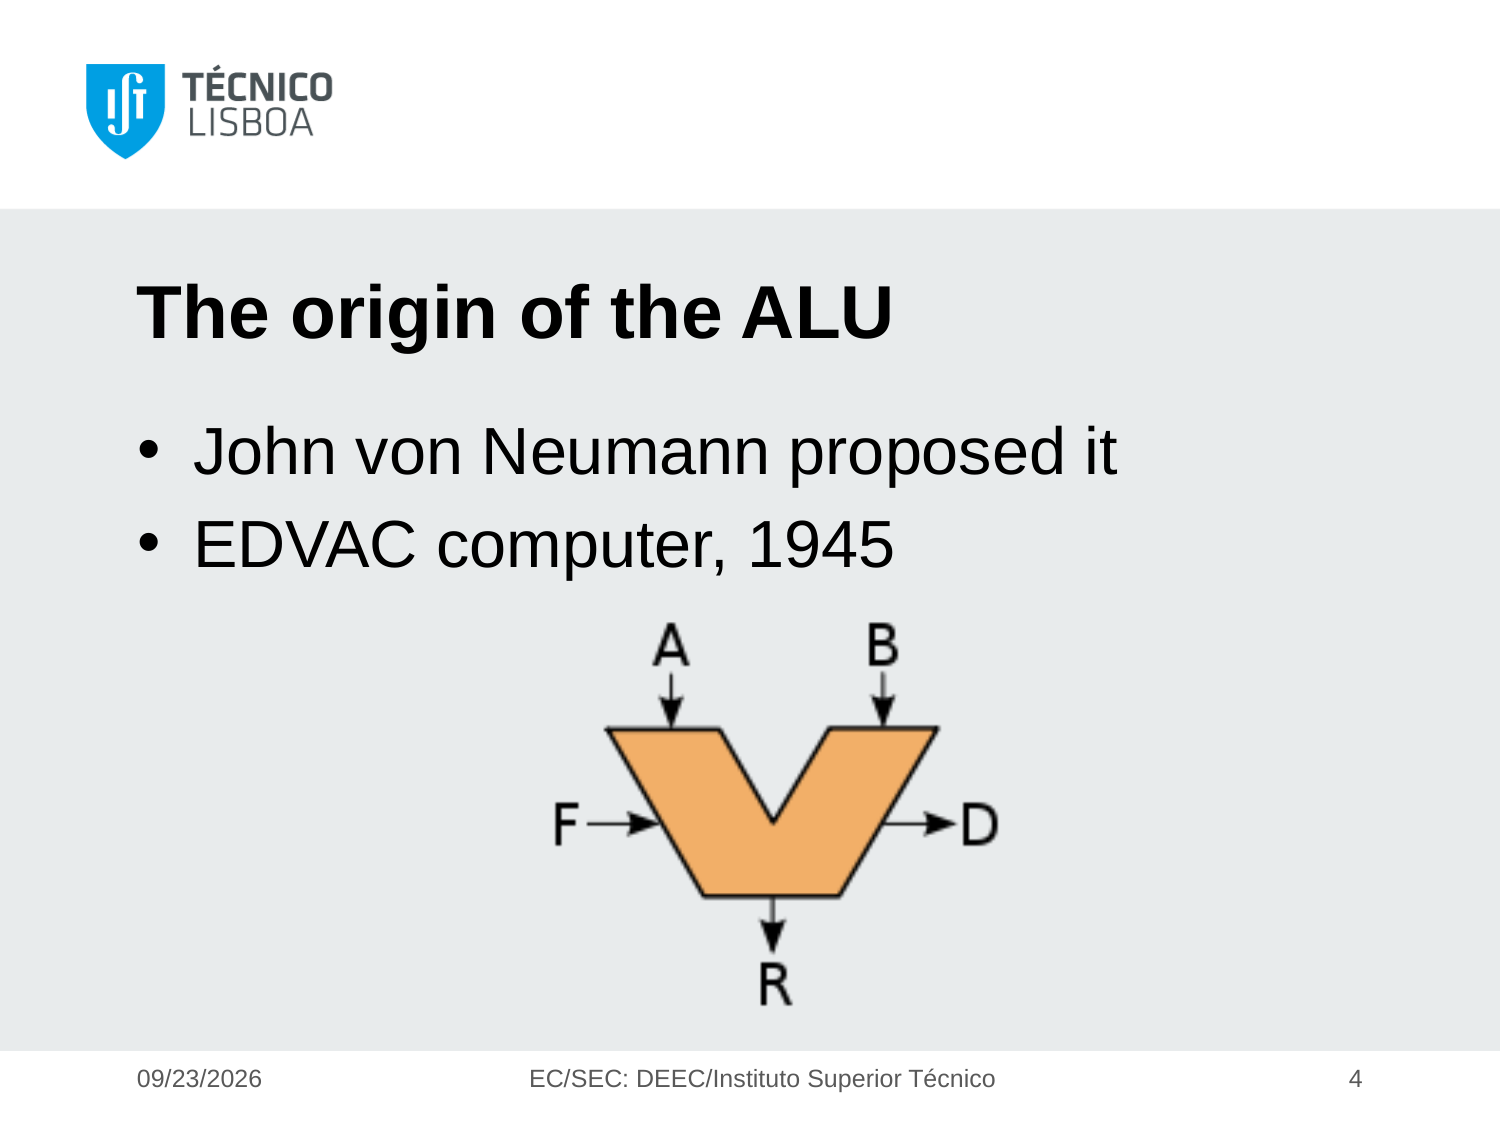

# The origin of the ALU
John von Neumann proposed it
EDVAC computer, 1945
EC/SEC: DEEC/Instituto Superior Técnico
3